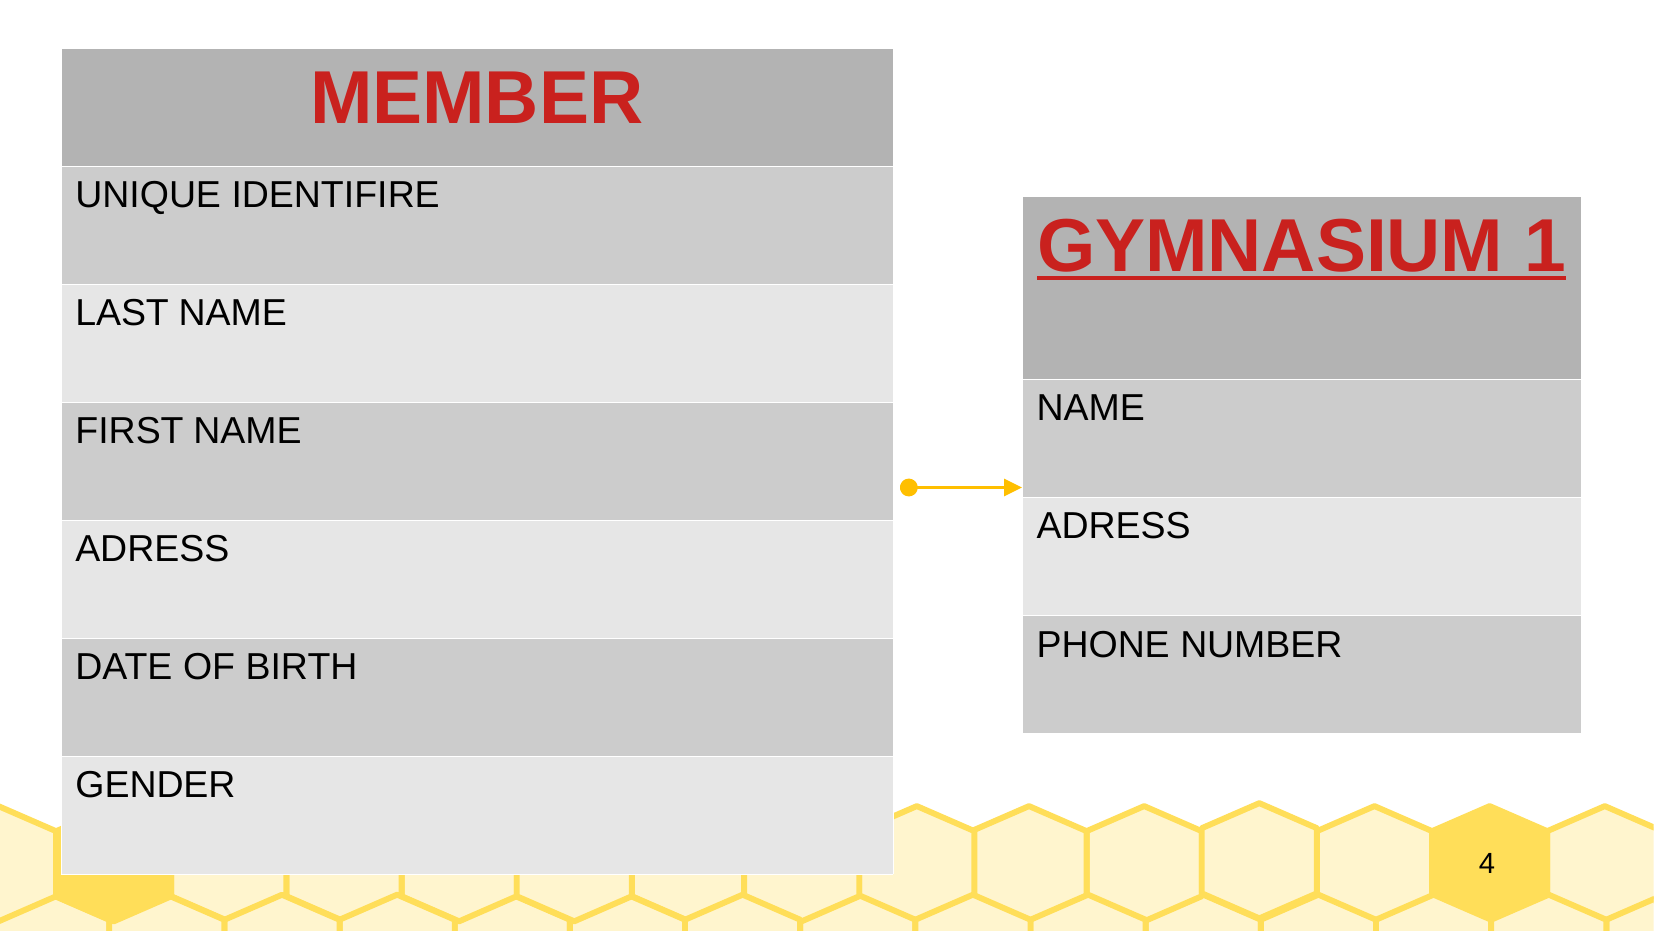

| MEMBER |
| --- |
| UNIQUE IDENTIFIRE |
| LAST NAME |
| FIRST NAME |
| ADRESS |
| DATE OF BIRTH |
| GENDER |
| GYMNASIUM 1 |
| --- |
| NAME |
| ADRESS |
| PHONE NUMBER |